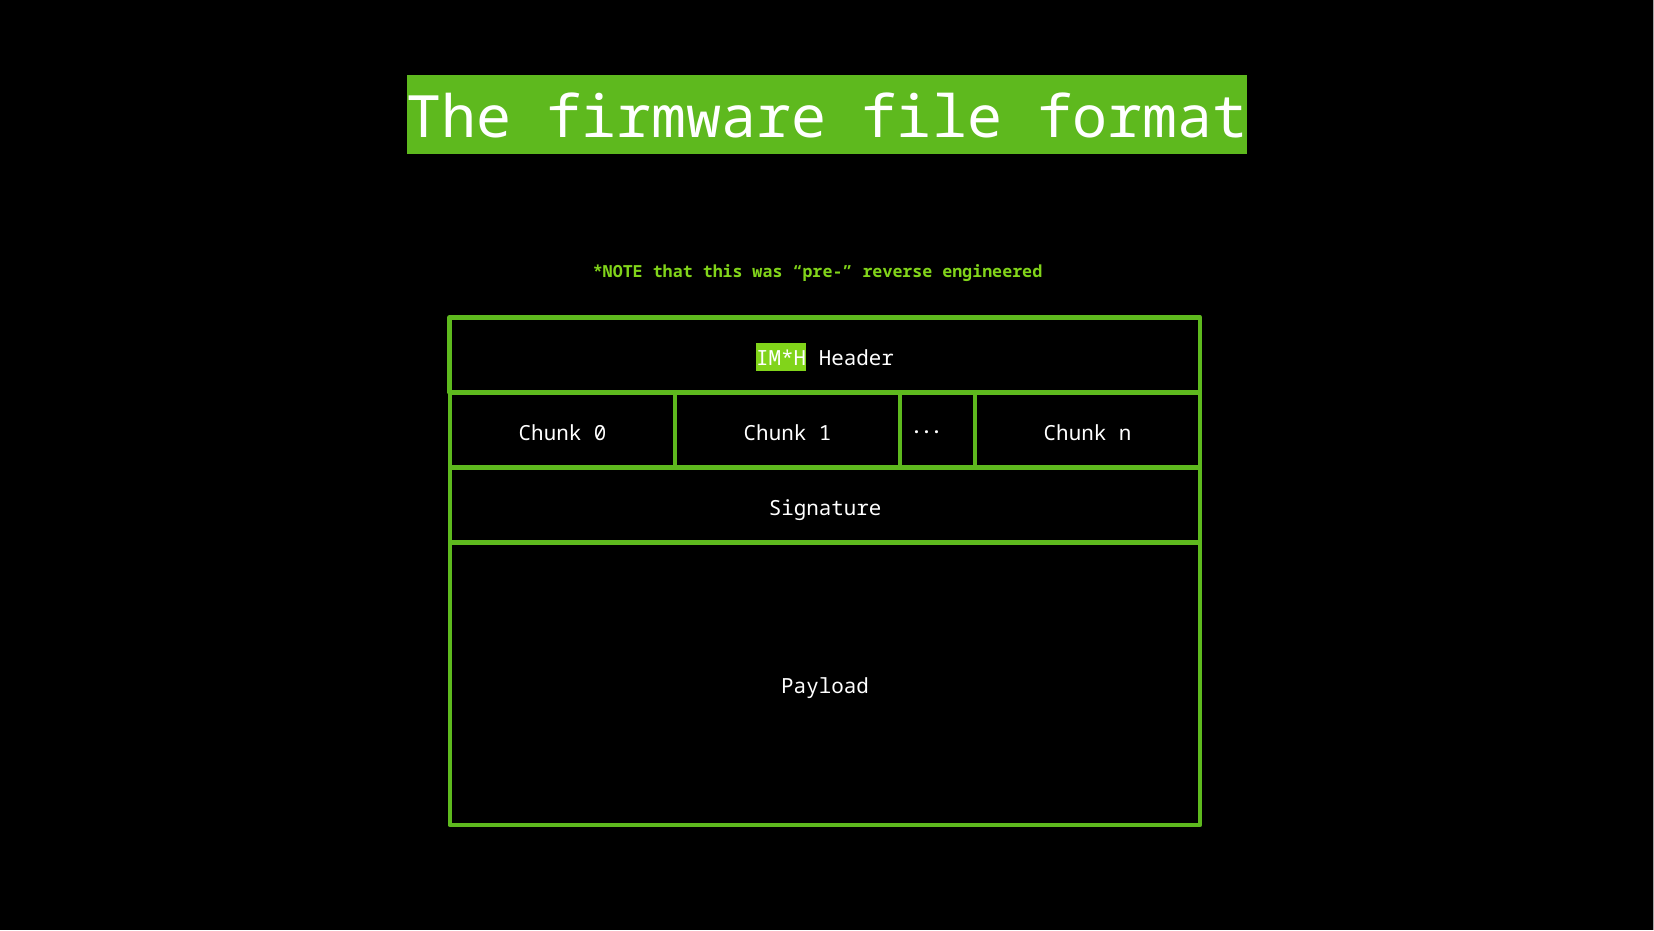

# The firmware file format
*NOTE that this was “pre-” reverse engineered
IM*H Header
...
Chunk 0
Chunk 1
Chunk n
Signature
Payload